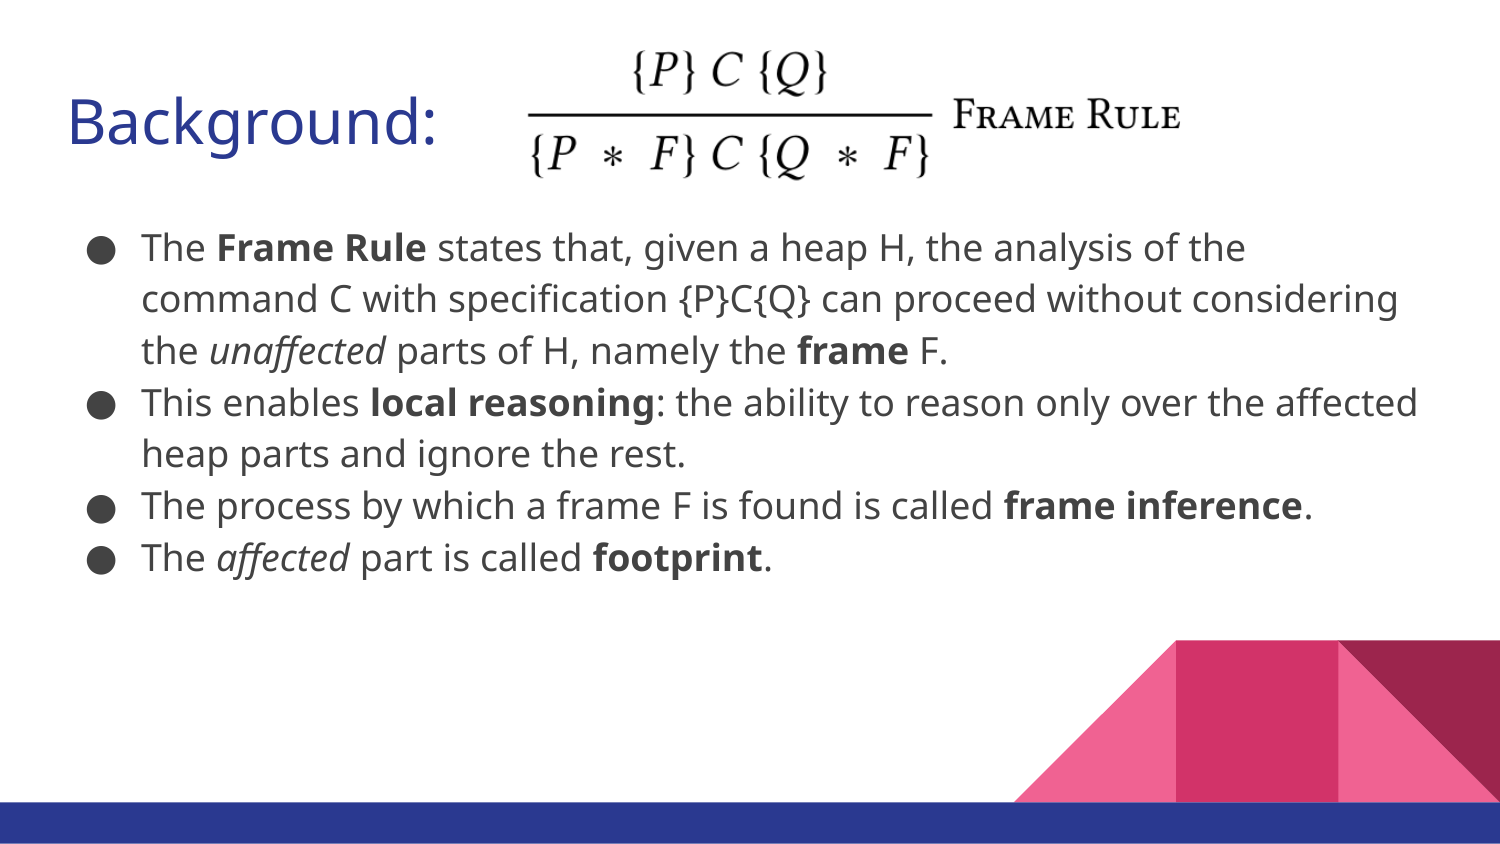

# Background:
The Frame Rule states that, given a heap H, the analysis of the command C with specification {P}C{Q} can proceed without considering the unaffected parts of H, namely the frame F.
This enables local reasoning: the ability to reason only over the affected heap parts and ignore the rest.
The process by which a frame F is found is called frame inference.
The affected part is called footprint.